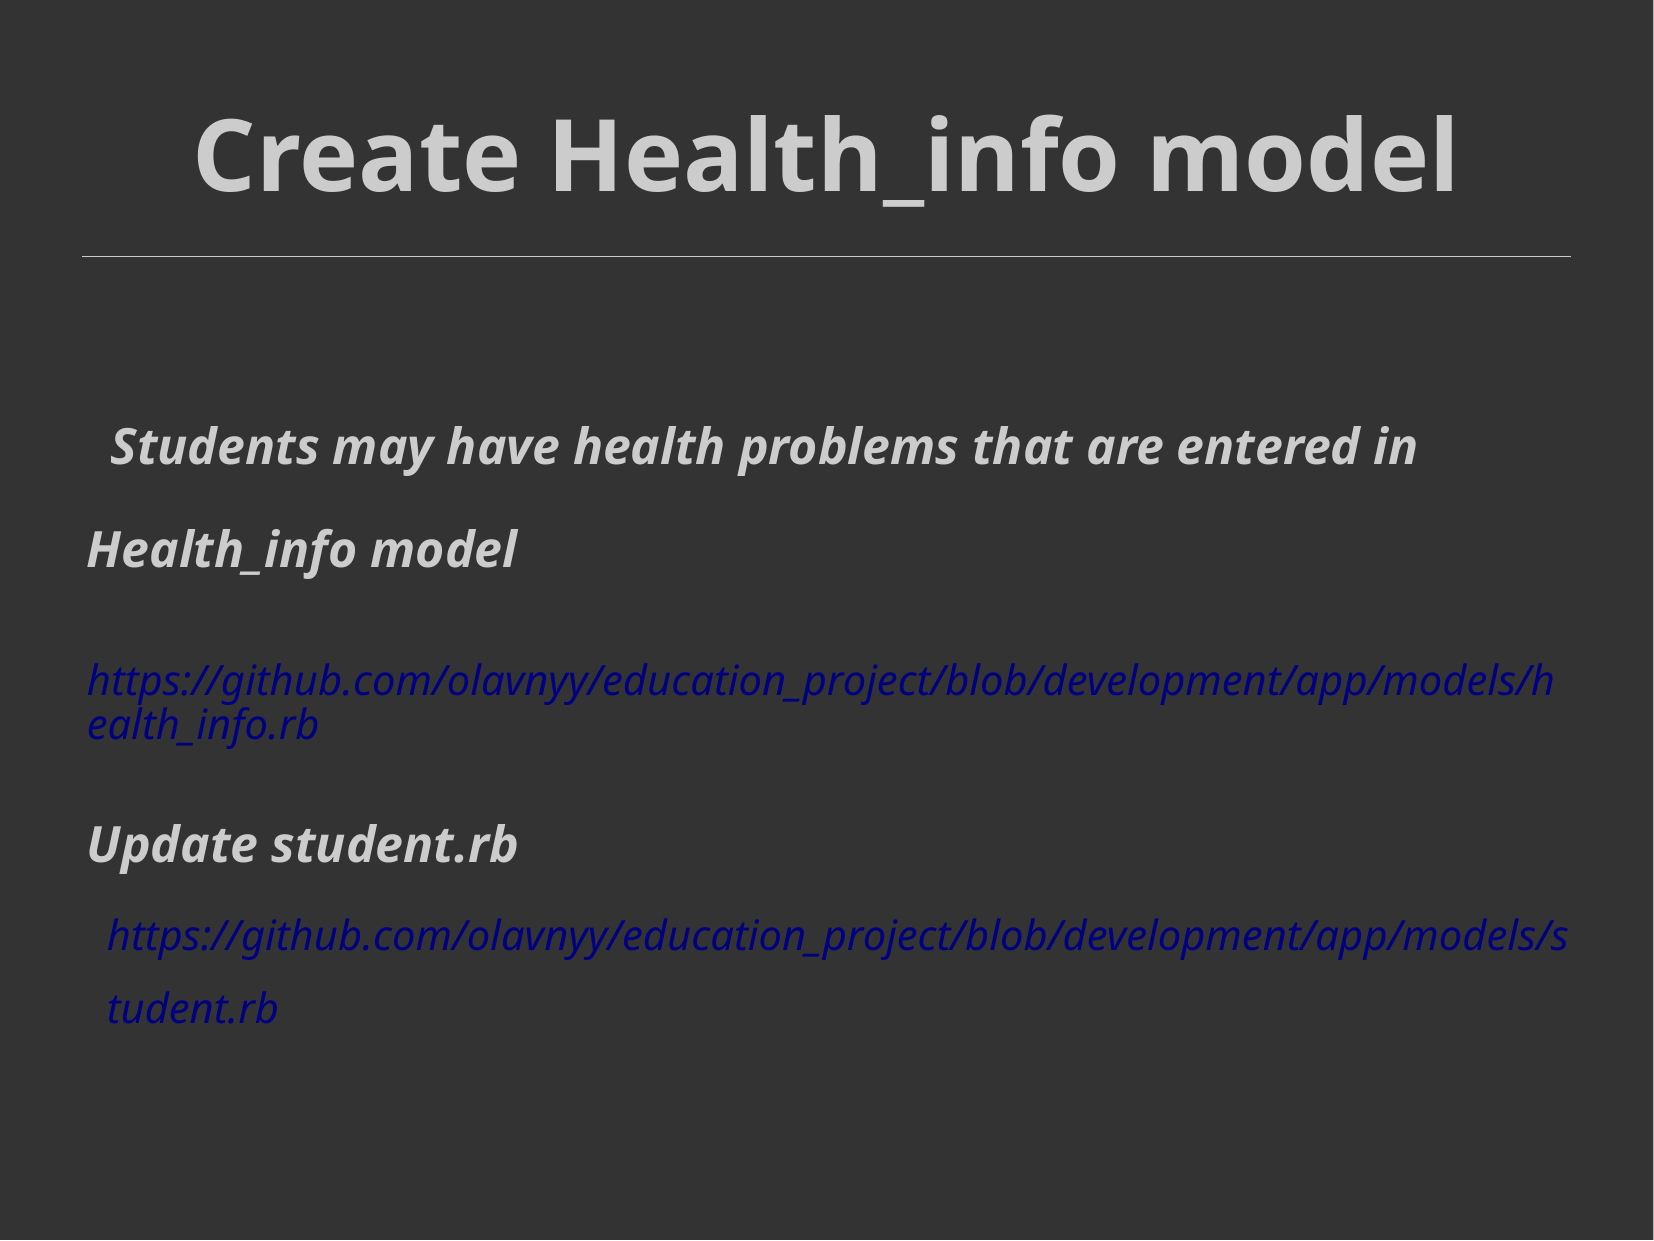

# Create Health_info model
Students may have health problems that are entered in Health_info model
https://github.com/olavnyy/education_project/blob/development/app/models/health_info.rb
Update student.rb
https://github.com/olavnyy/education_project/blob/development/app/models/student.rb